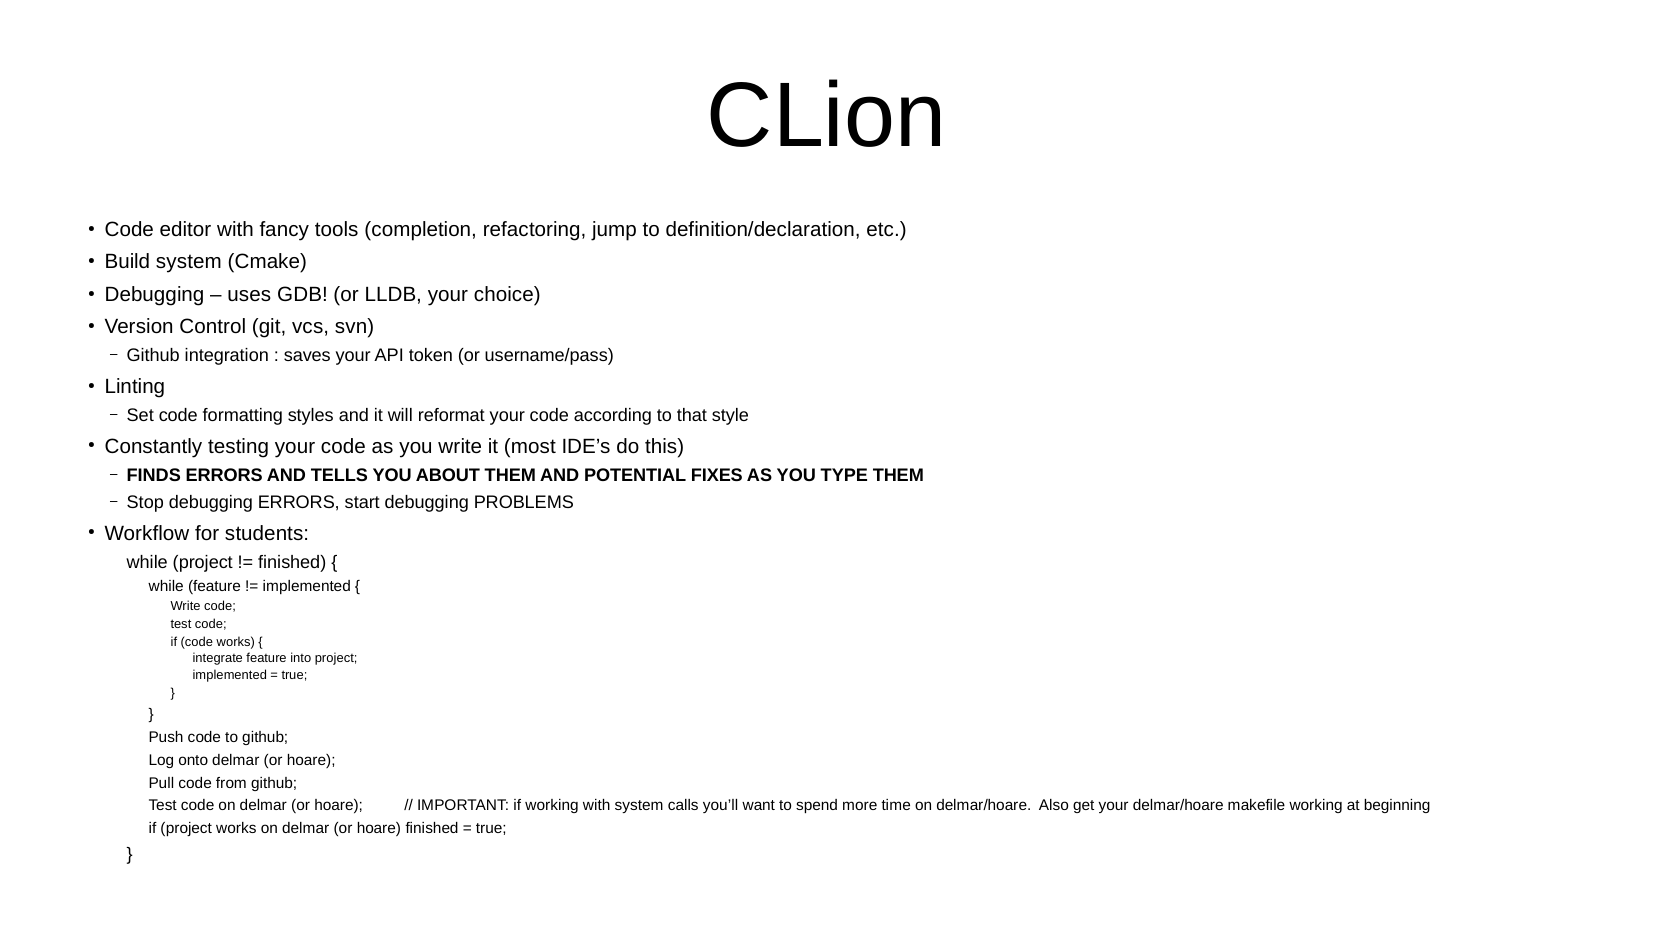

# CLion
Code editor with fancy tools (completion, refactoring, jump to definition/declaration, etc.)
Build system (Cmake)
Debugging – uses GDB! (or LLDB, your choice)
Version Control (git, vcs, svn)
Github integration : saves your API token (or username/pass)
Linting
Set code formatting styles and it will reformat your code according to that style
Constantly testing your code as you write it (most IDE’s do this)
FINDS ERRORS AND TELLS YOU ABOUT THEM AND POTENTIAL FIXES AS YOU TYPE THEM
Stop debugging ERRORS, start debugging PROBLEMS
Workflow for students:
while (project != finished) {
while (feature != implemented {
Write code;
test code;
if (code works) {
integrate feature into project;
implemented = true;
}
}
Push code to github;
Log onto delmar (or hoare);
Pull code from github;
Test code on delmar (or hoare);					// IMPORTANT: if working with system calls you’ll want to spend more time on delmar/hoare. Also get your delmar/hoare makefile working at beginning
if (project works on delmar (or hoare) finished = true;
}